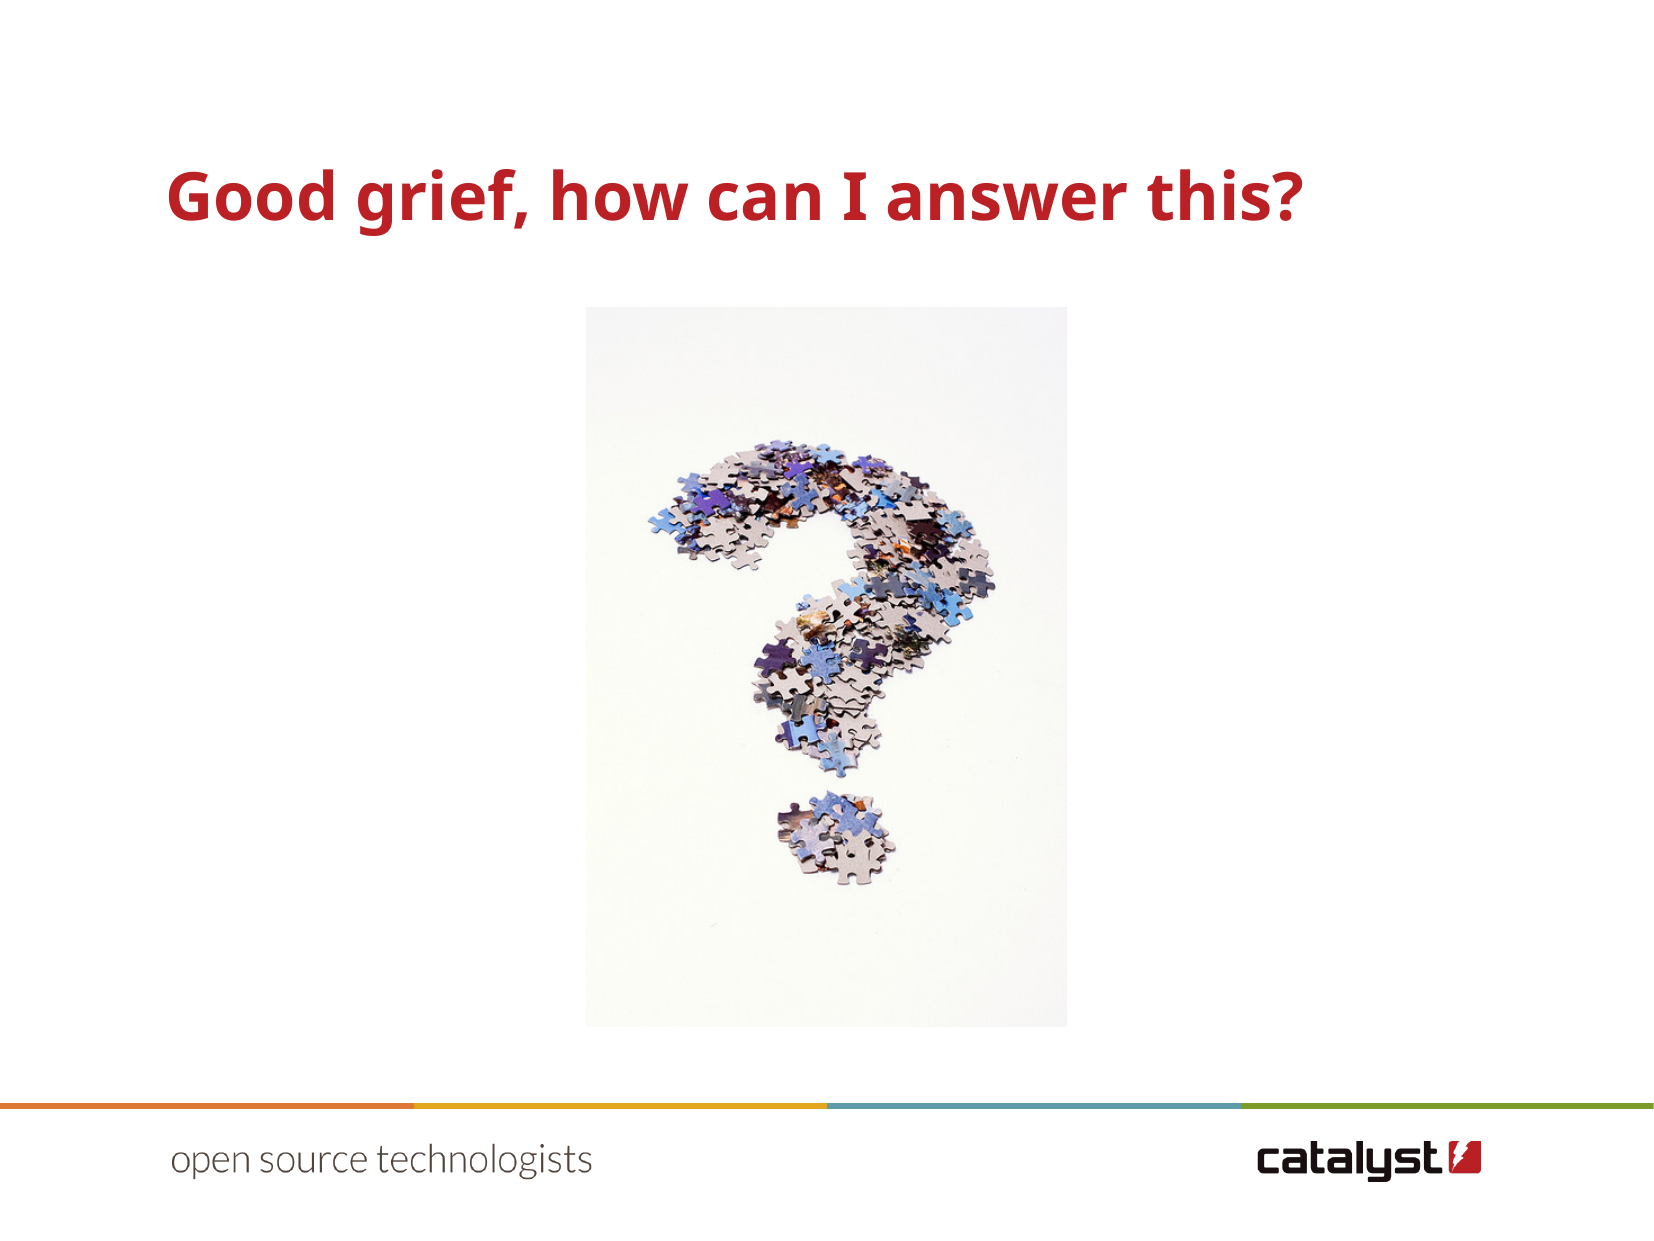

# Good grief, how can I answer this?